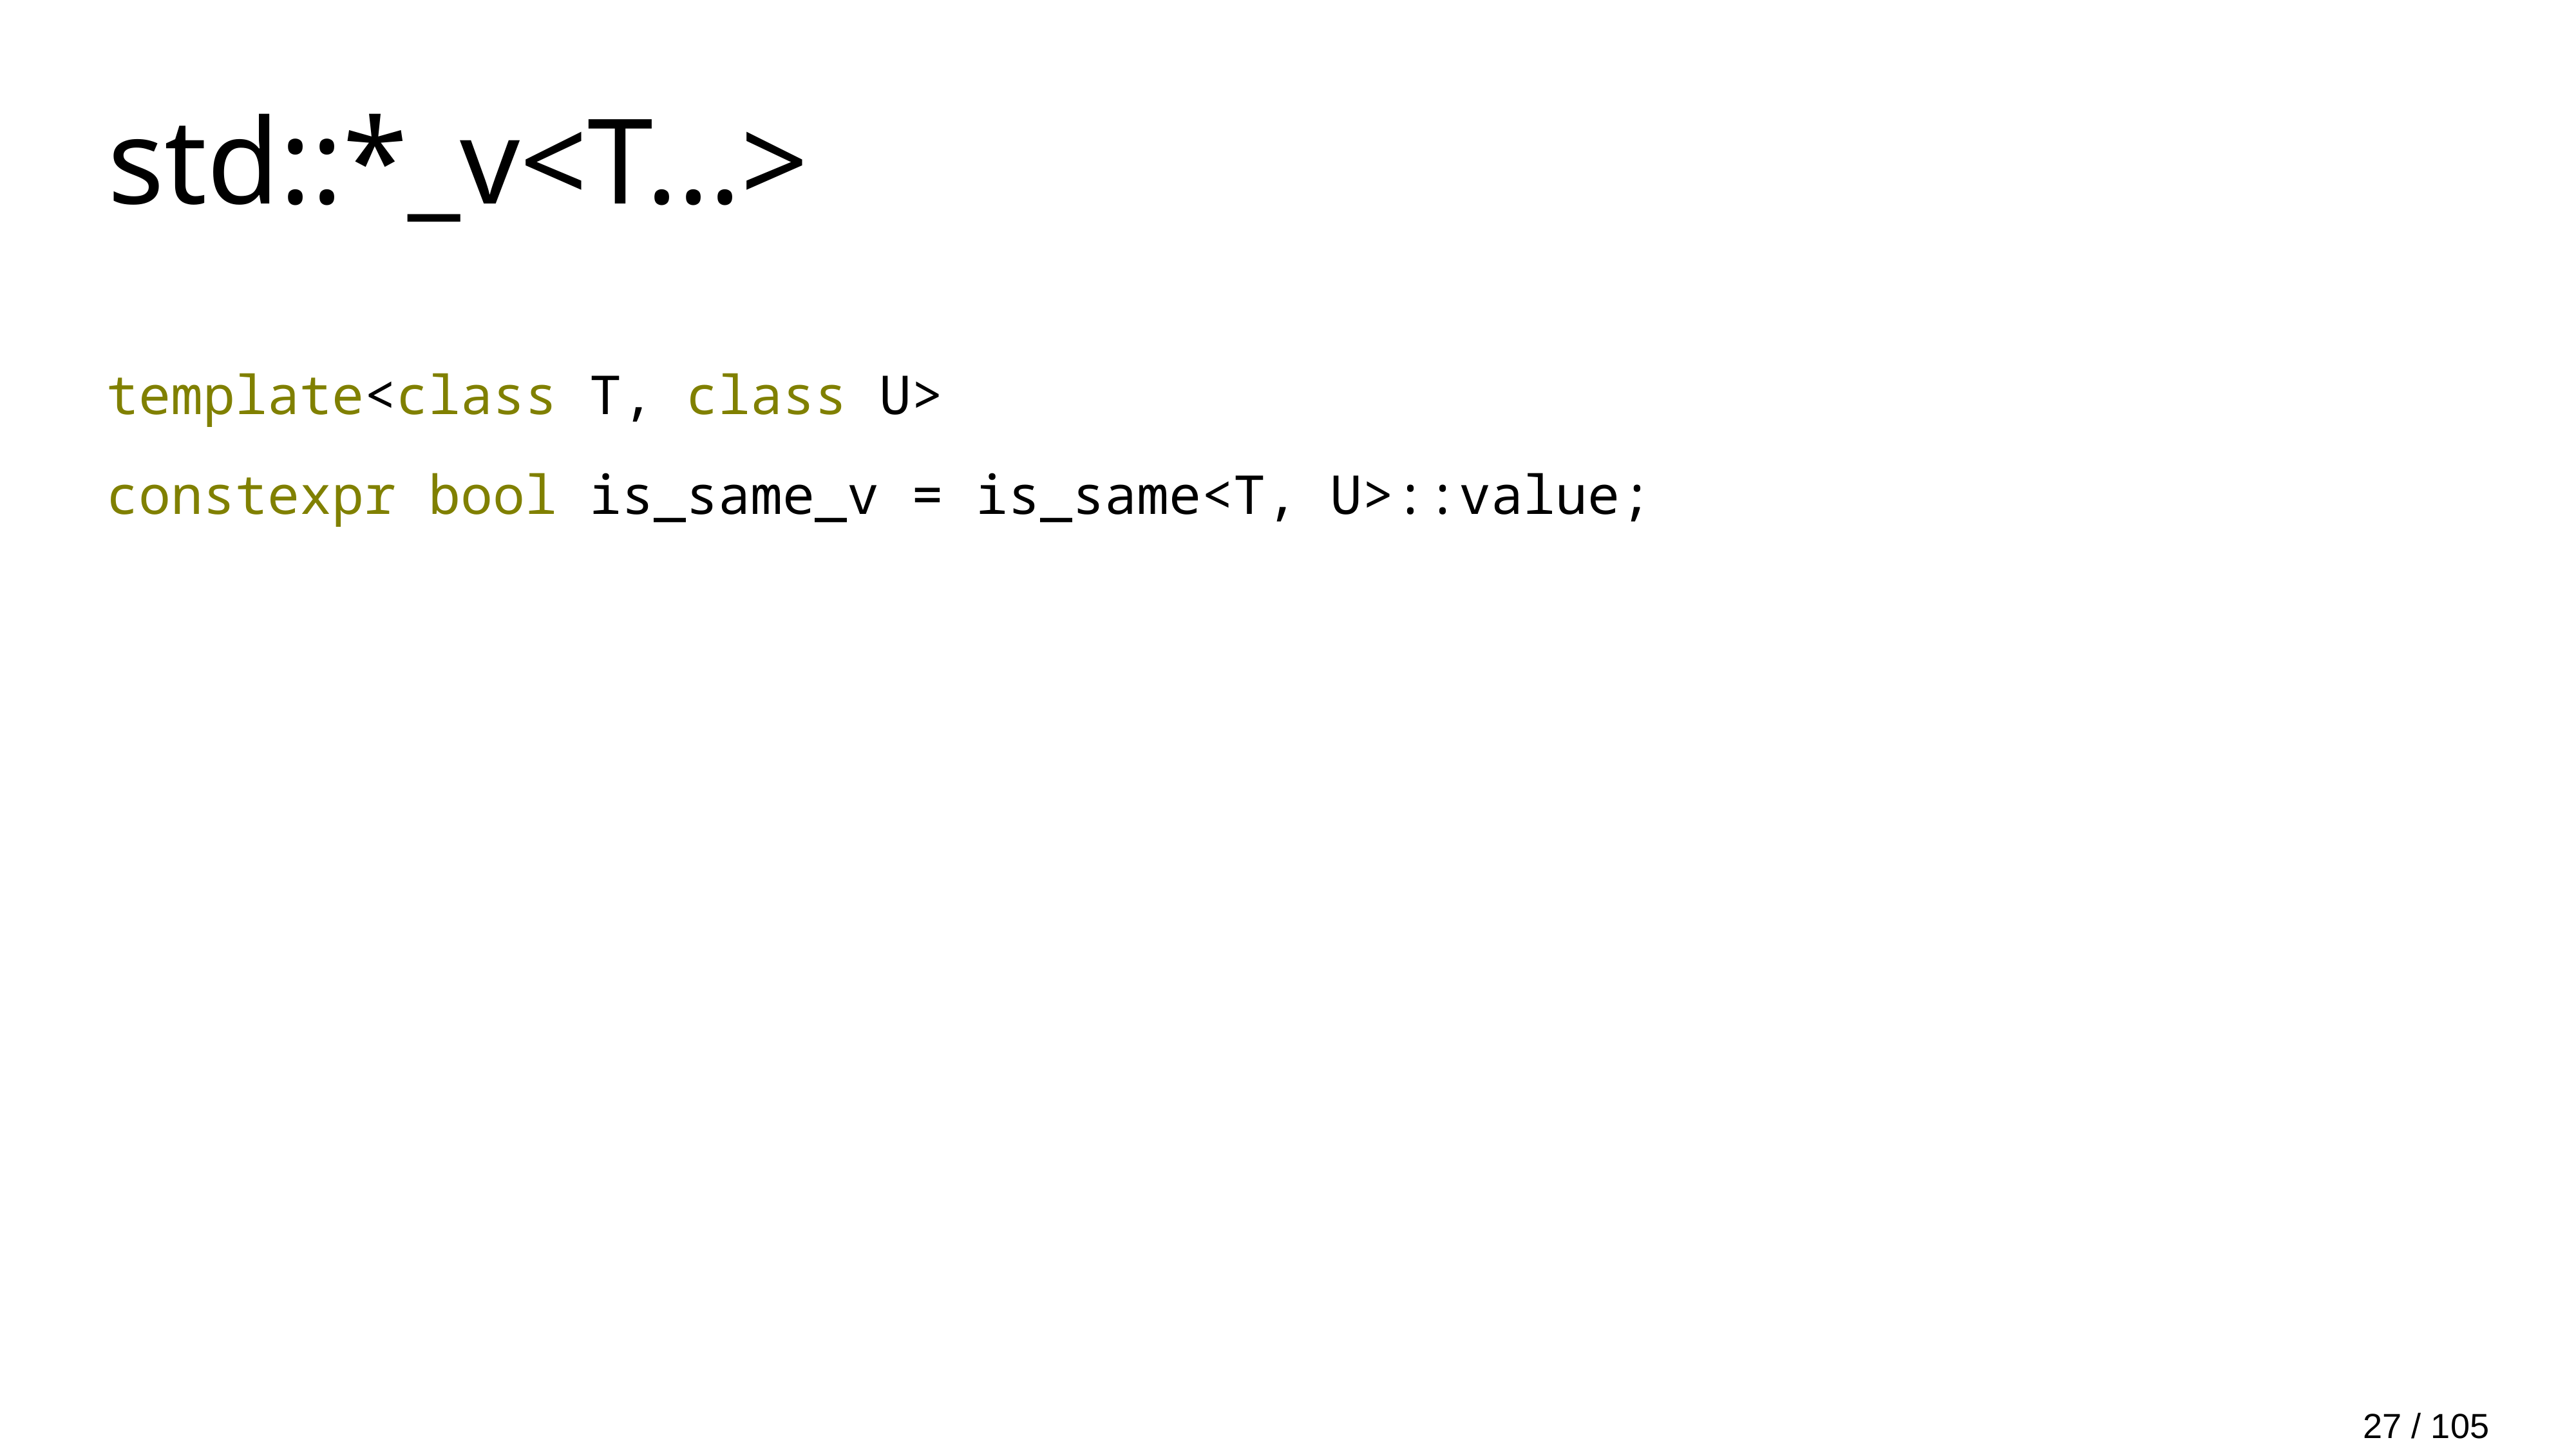

# std::*_v<T...>
template<class T, class U>
constexpr bool is_same_v = is_same<T, U>::value;